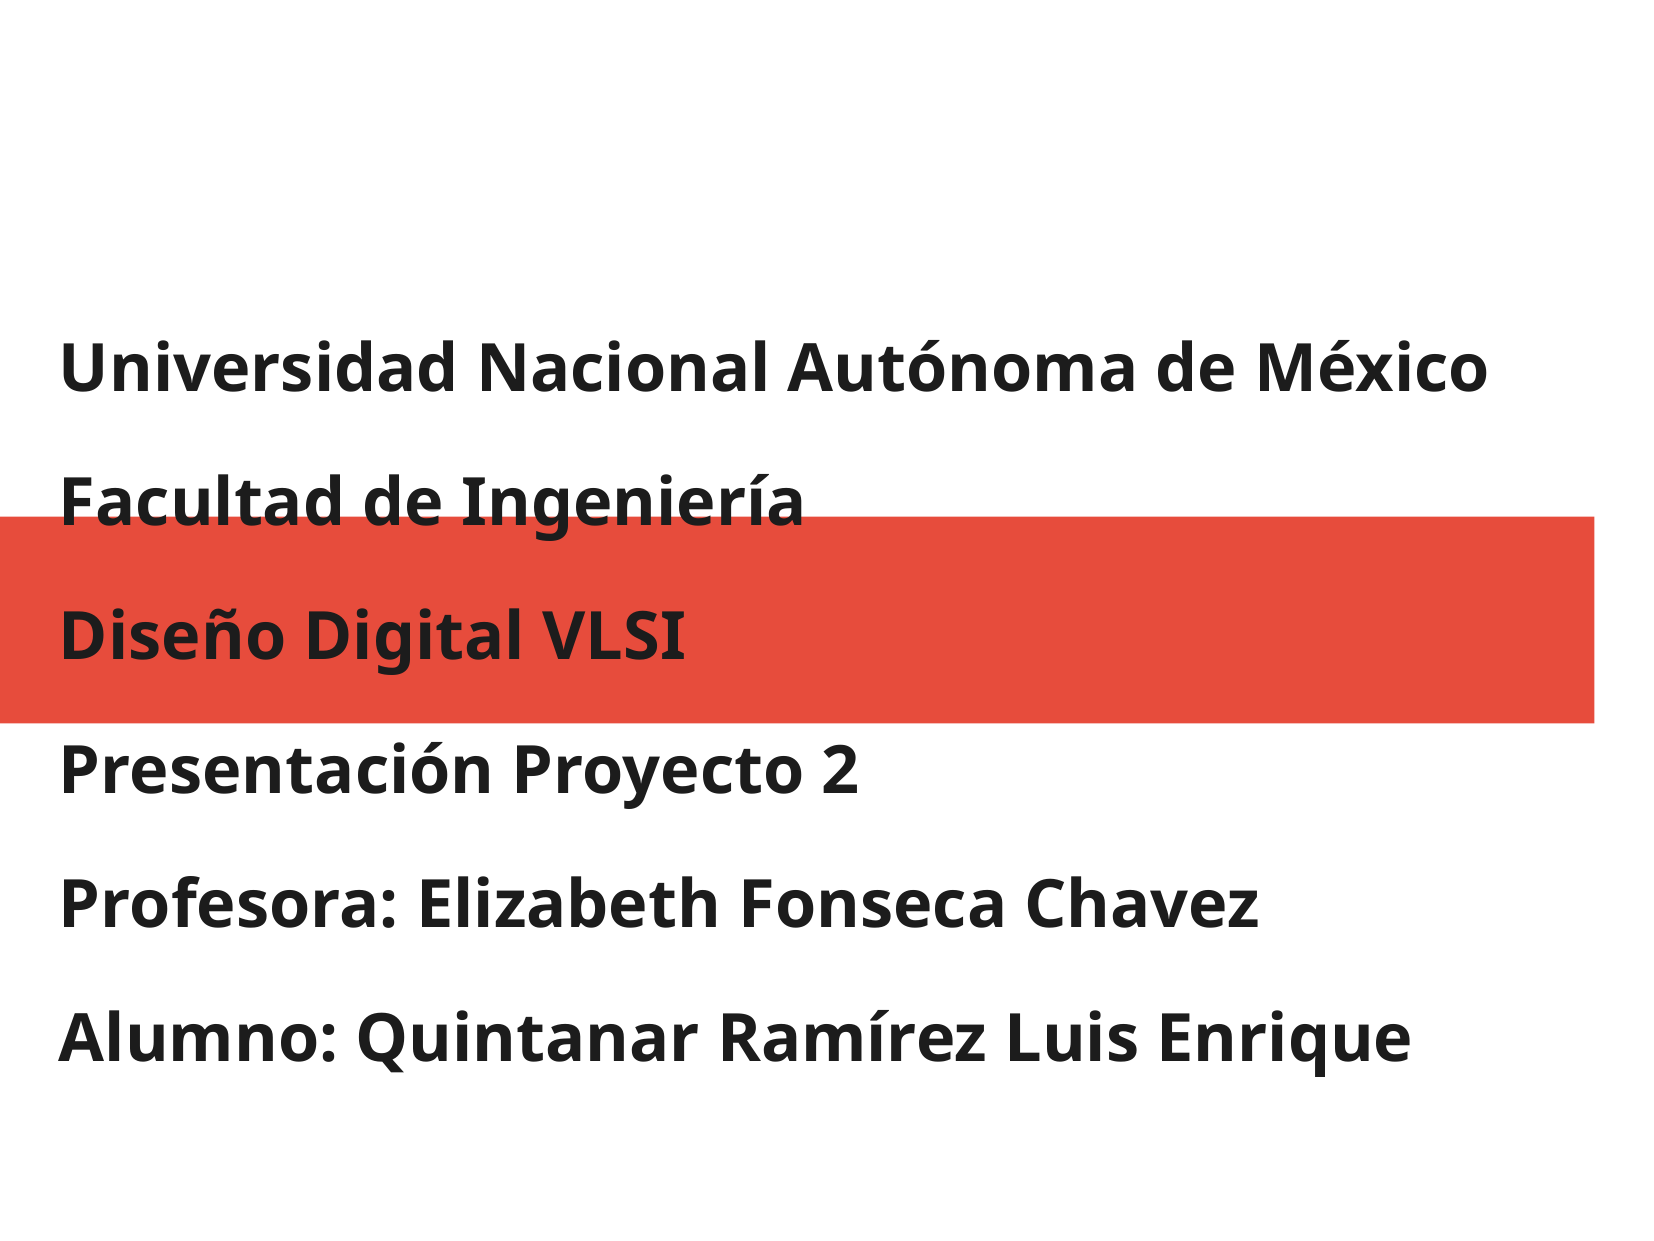

# Universidad Nacional Autónoma de México
Facultad de Ingeniería
Diseño Digital VLSI
Presentación Proyecto 2
Profesora: Elizabeth Fonseca Chavez
Alumno: Quintanar Ramírez Luis Enrique